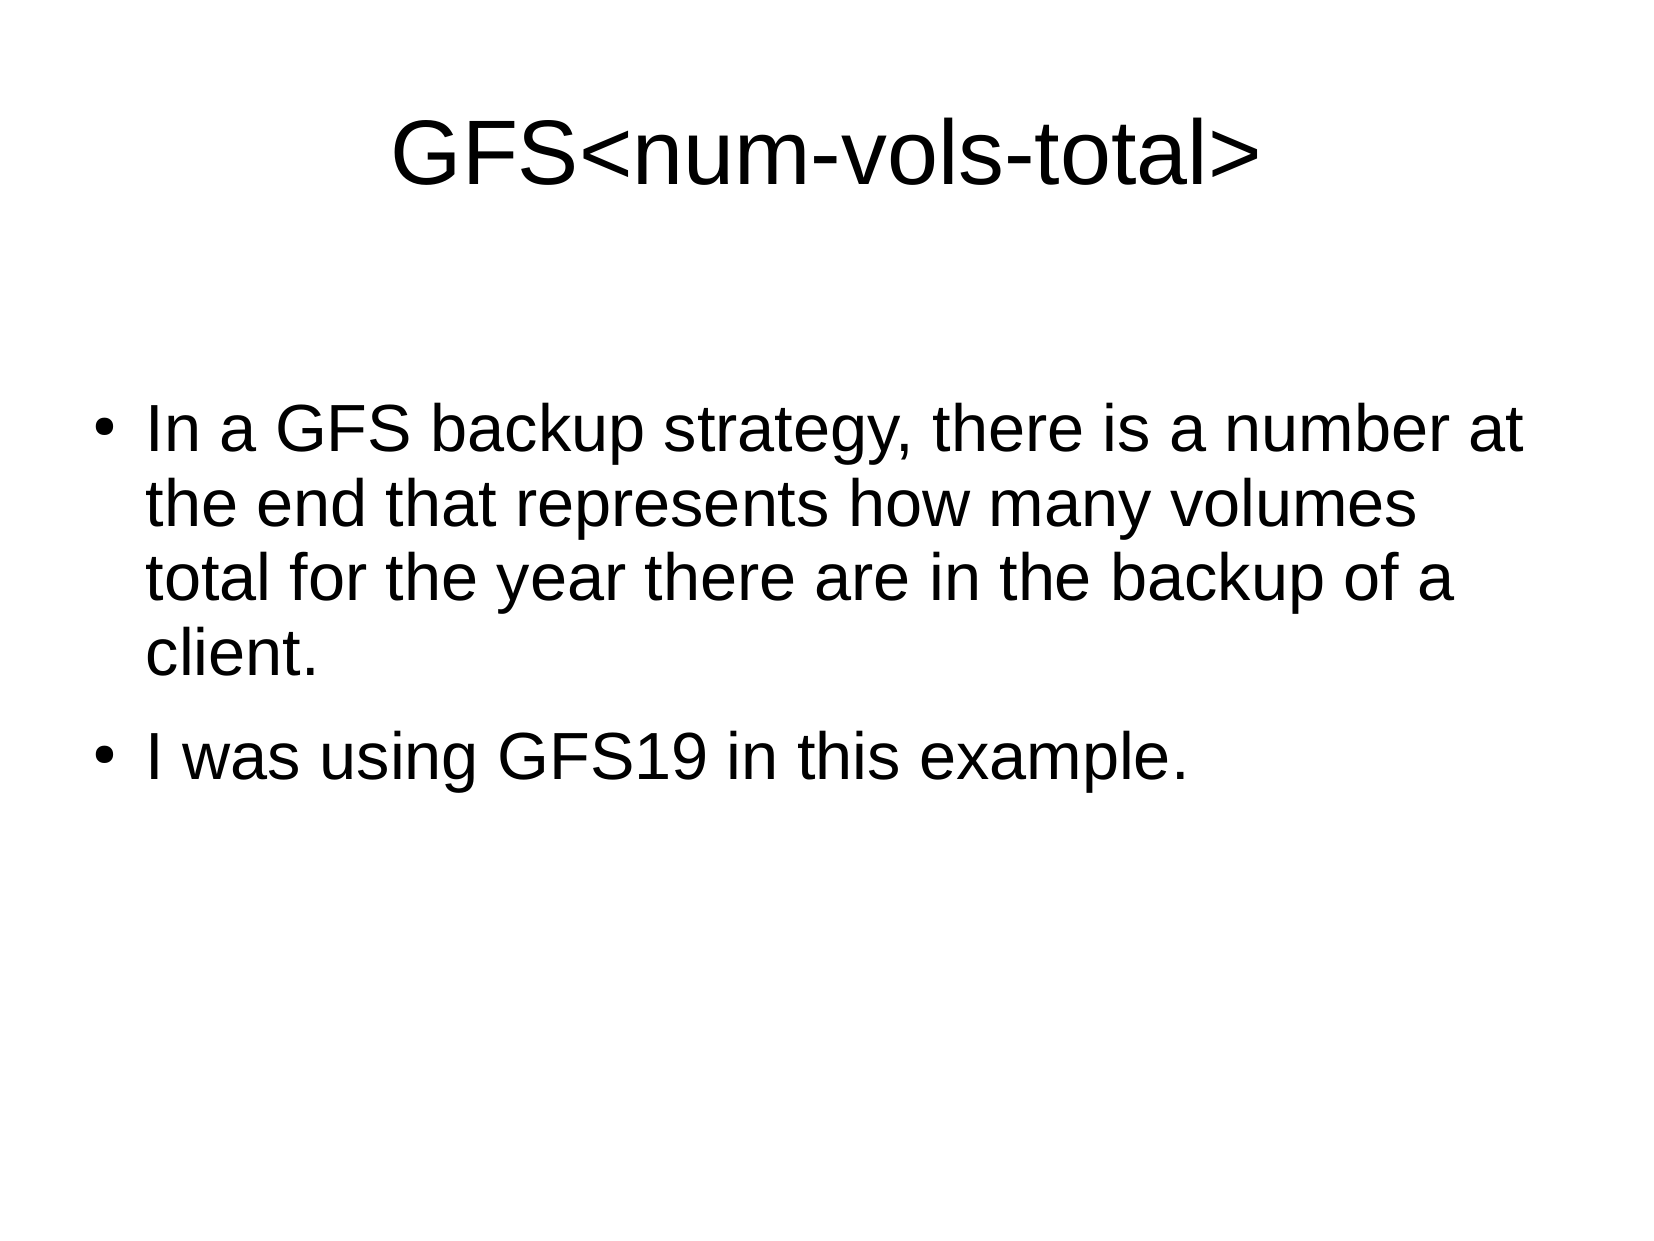

# GFS<num-vols-total>
In a GFS backup strategy, there is a number at the end that represents how many volumes total for the year there are in the backup of a client.
I was using GFS19 in this example.